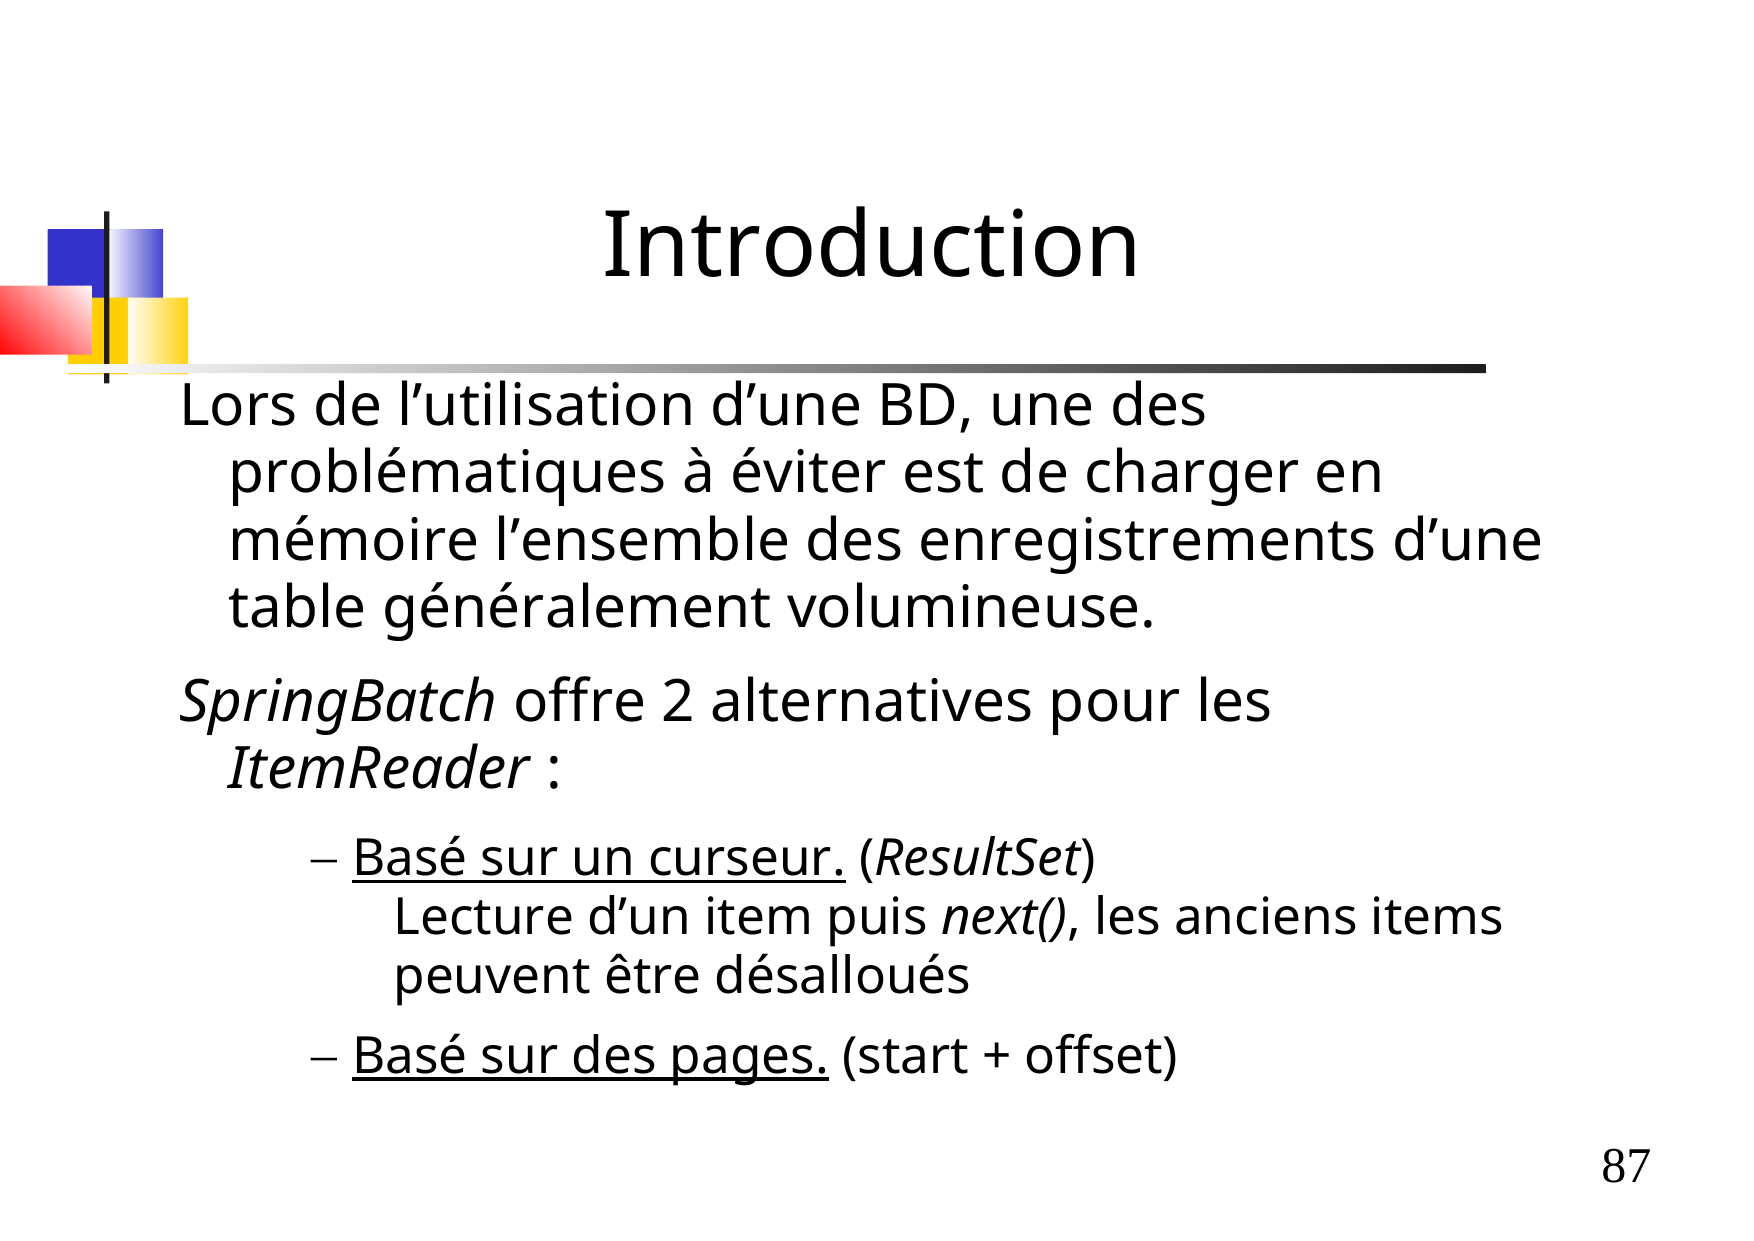

# Introduction
Lors de l’utilisation d’une BD, une des problématiques à éviter est de charger en mémoire l’ensemble des enregistrements d’une table généralement volumineuse.
SpringBatch offre 2 alternatives pour les ItemReader :
Basé sur un curseur. (ResultSet)
Lecture d’un item puis next(), les anciens items peuvent être désalloués
Basé sur des pages. (start + offset)